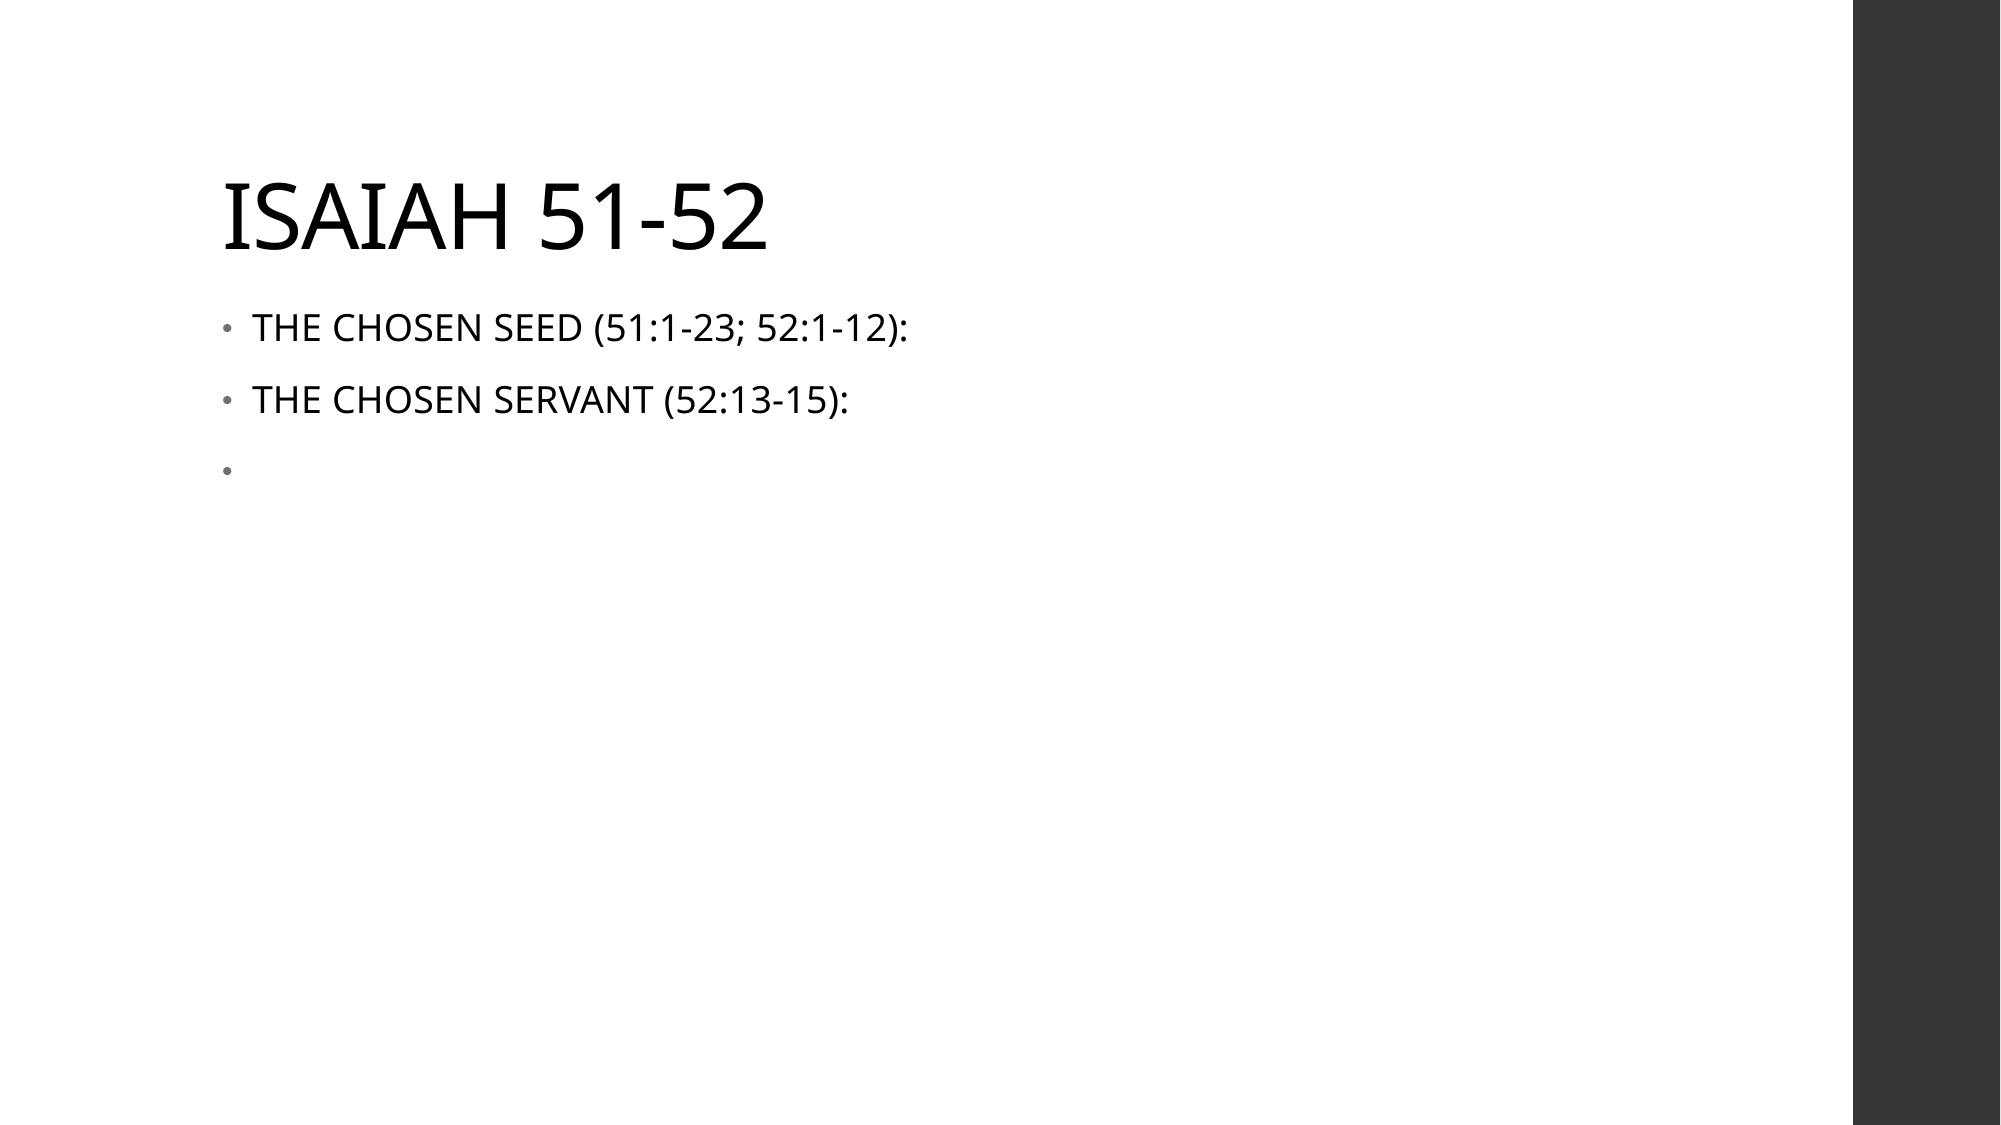

# ISAIAH 51-52
THE CHOSEN SEED (51:1-23; 52:1-12):
THE CHOSEN SERVANT (52:13-15):